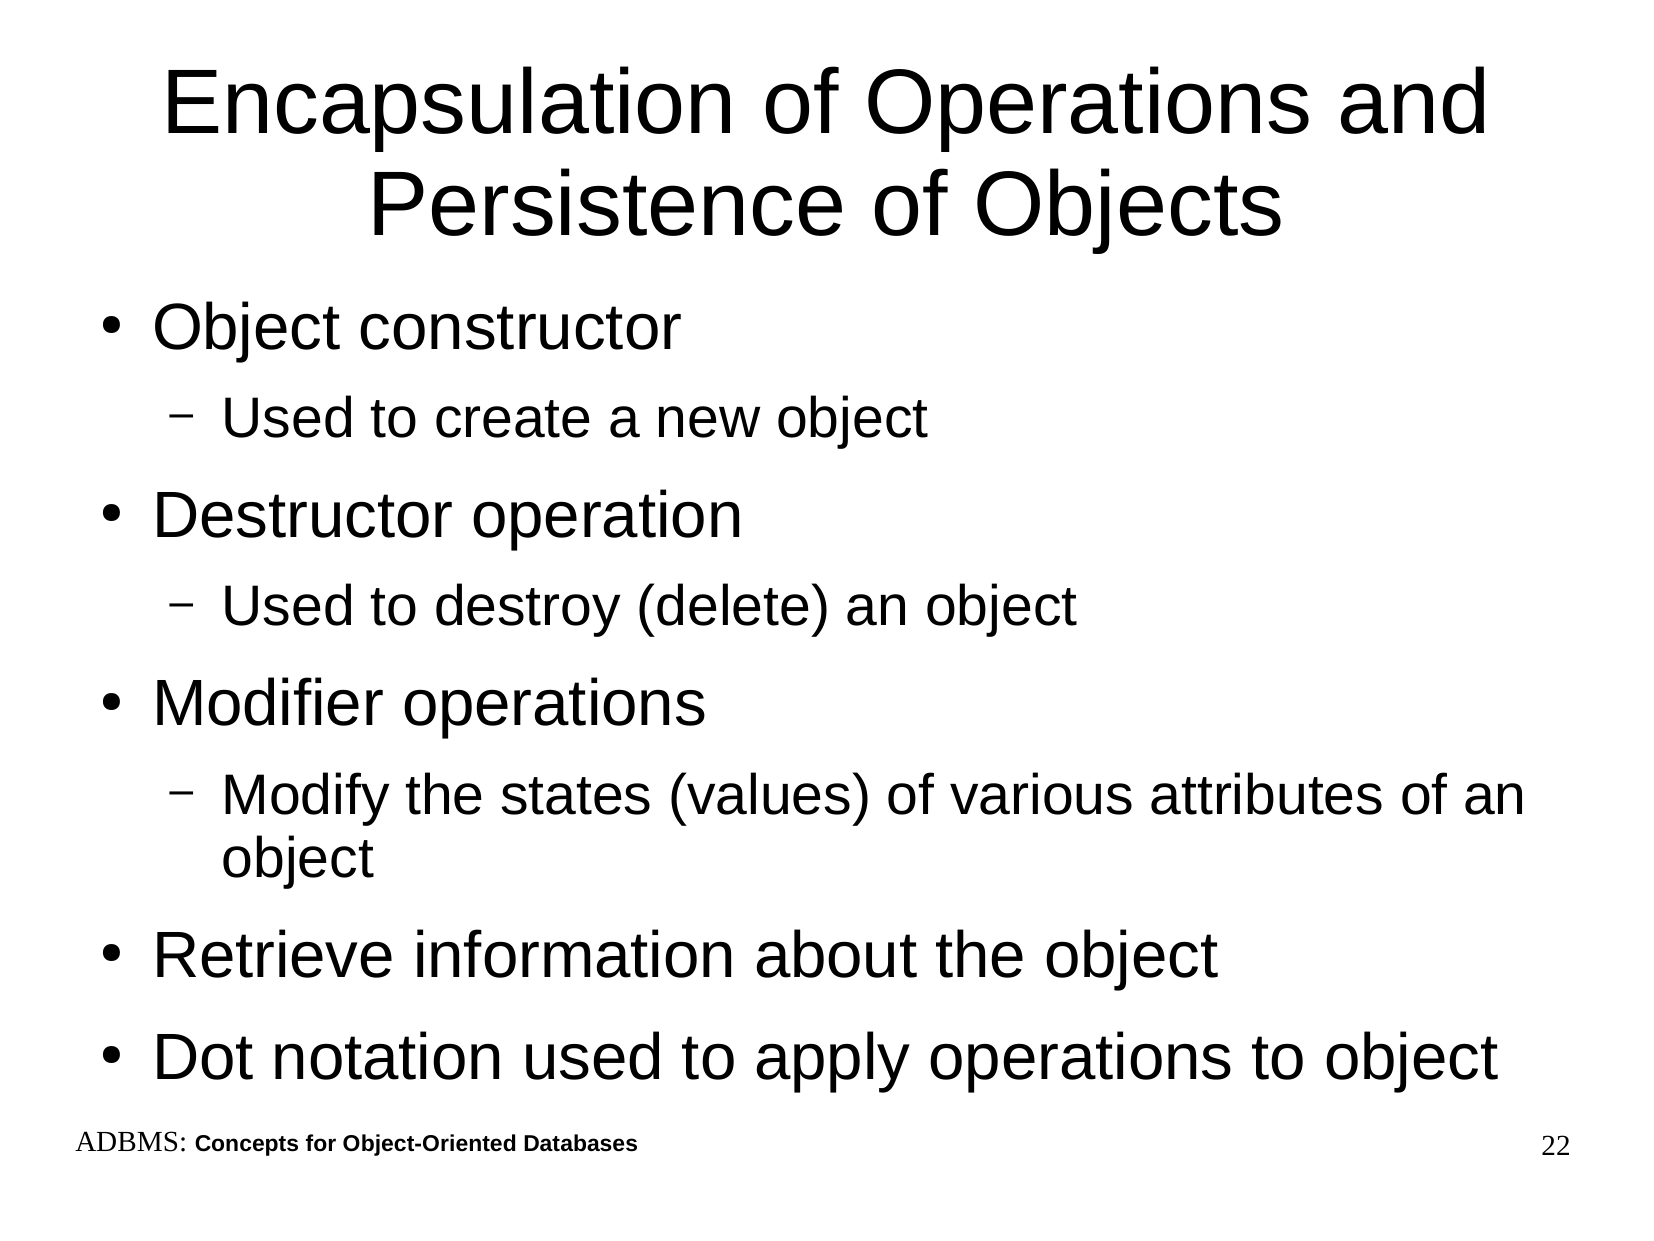

# Encapsulation of Operations and Persistence of Objects
Object constructor
Used to create a new object
Destructor operation
Used to destroy (delete) an object
Modifier operations
Modify the states (values) of various attributes of an object
Retrieve information about the object
Dot notation used to apply operations to object